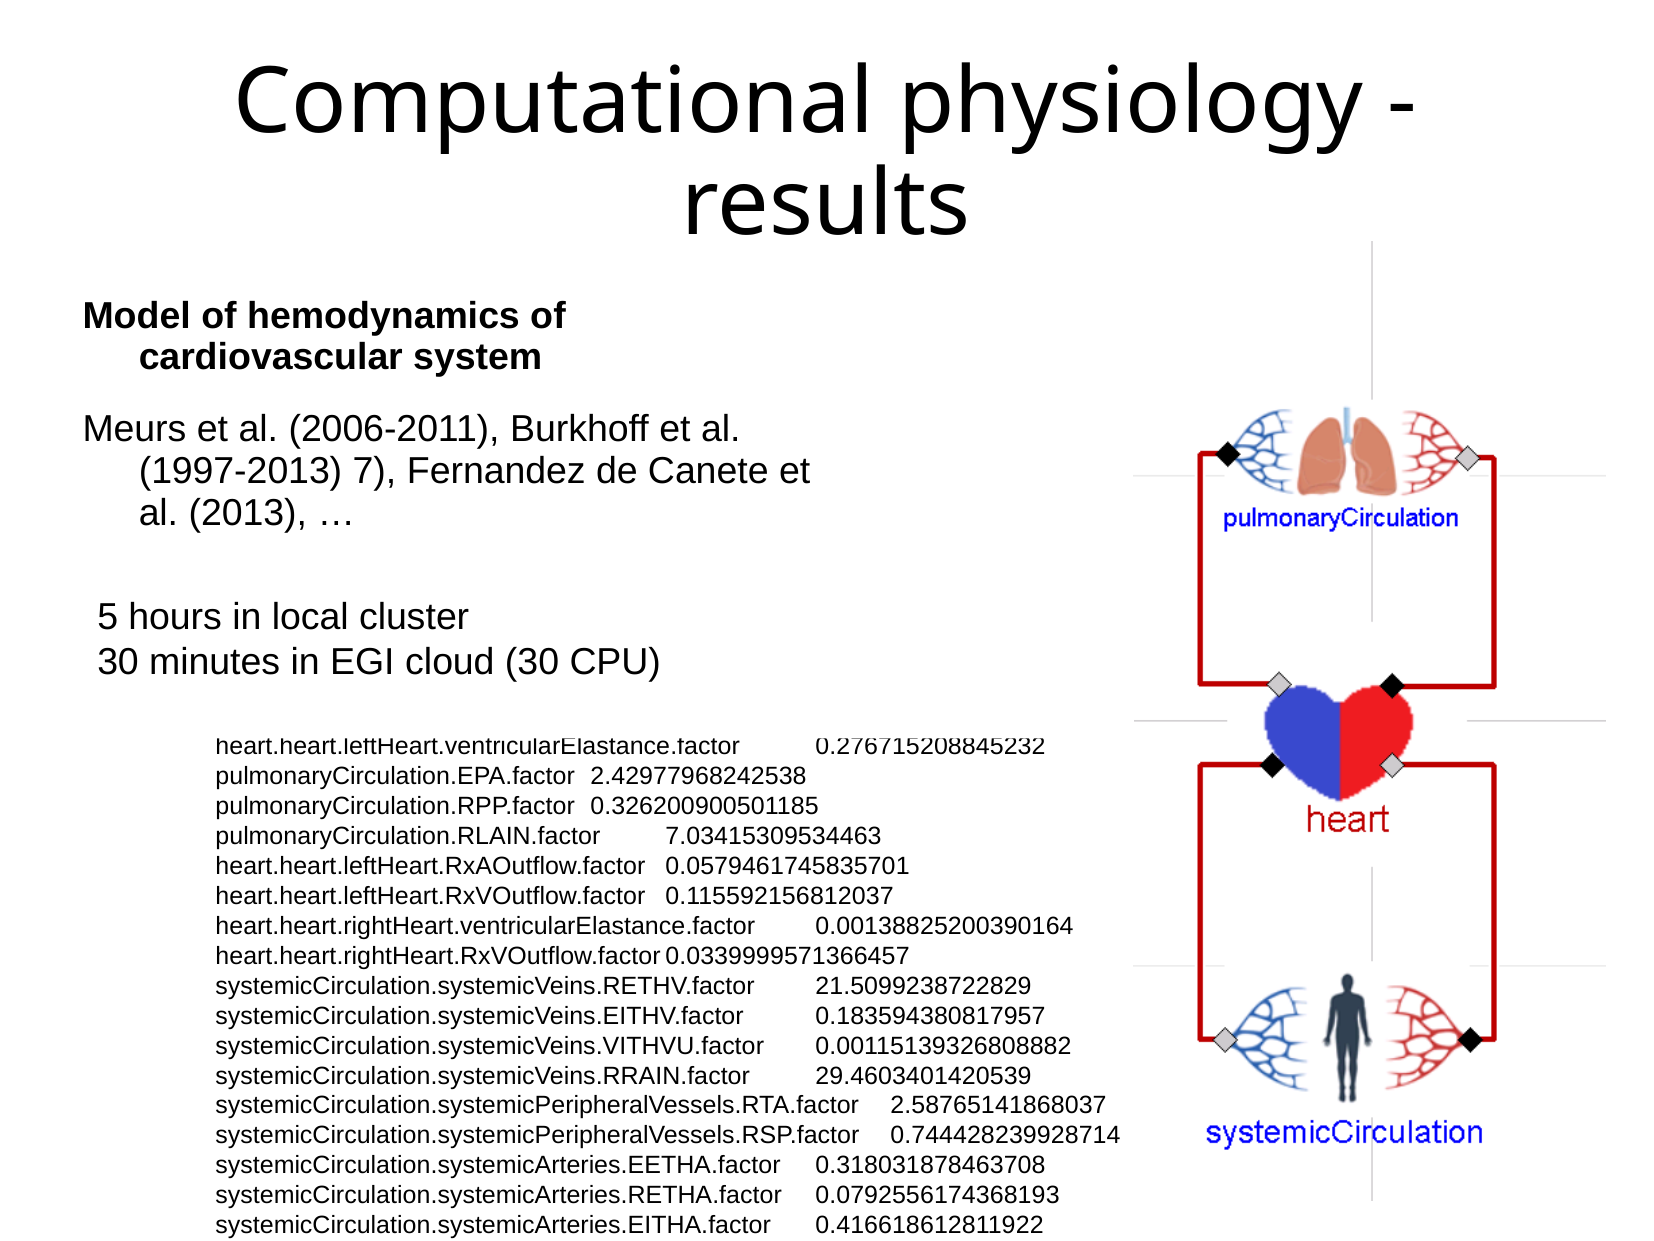

# Computational physiology - results
Model of hemodynamics of cardiovascular system
Meurs et al. (2006-2011), Burkhoff et al.(1997-2013) 7), Fernandez de Canete et al. (2013), …
Find factors of vena cava elastance, resistence, ventricular elastance,… to fit pacient data (pressure on different body positions)
5 hours in local cluster
30 minutes in EGI cloud (30 CPU)
heart.heart.leftHeart.ventricularElastance.factor	0.276715208845232
pulmonaryCirculation.EPA.factor	2.42977968242538
pulmonaryCirculation.RPP.factor	0.326200900501185
pulmonaryCirculation.RLAIN.factor	7.03415309534463
heart.heart.leftHeart.RxAOutflow.factor	0.0579461745835701
heart.heart.leftHeart.RxVOutflow.factor	0.115592156812037
heart.heart.rightHeart.ventricularElastance.factor	0.00138825200390164
heart.heart.rightHeart.RxVOutflow.factor	0.0339999571366457
systemicCirculation.systemicVeins.RETHV.factor	21.5099238722829
systemicCirculation.systemicVeins.EITHV.factor	0.183594380817957
systemicCirculation.systemicVeins.VITHVU.factor	0.00115139326808882
systemicCirculation.systemicVeins.RRAIN.factor	29.4603401420539
systemicCirculation.systemicPeripheralVessels.RTA.factor	2.58765141868037
systemicCirculation.systemicPeripheralVessels.RSP.factor	0.744428239928714
systemicCirculation.systemicArteries.EETHA.factor	0.318031878463708
systemicCirculation.systemicArteries.RETHA.factor	0.0792556174368193
systemicCirculation.systemicArteries.EITHA.factor	0.416618612811922